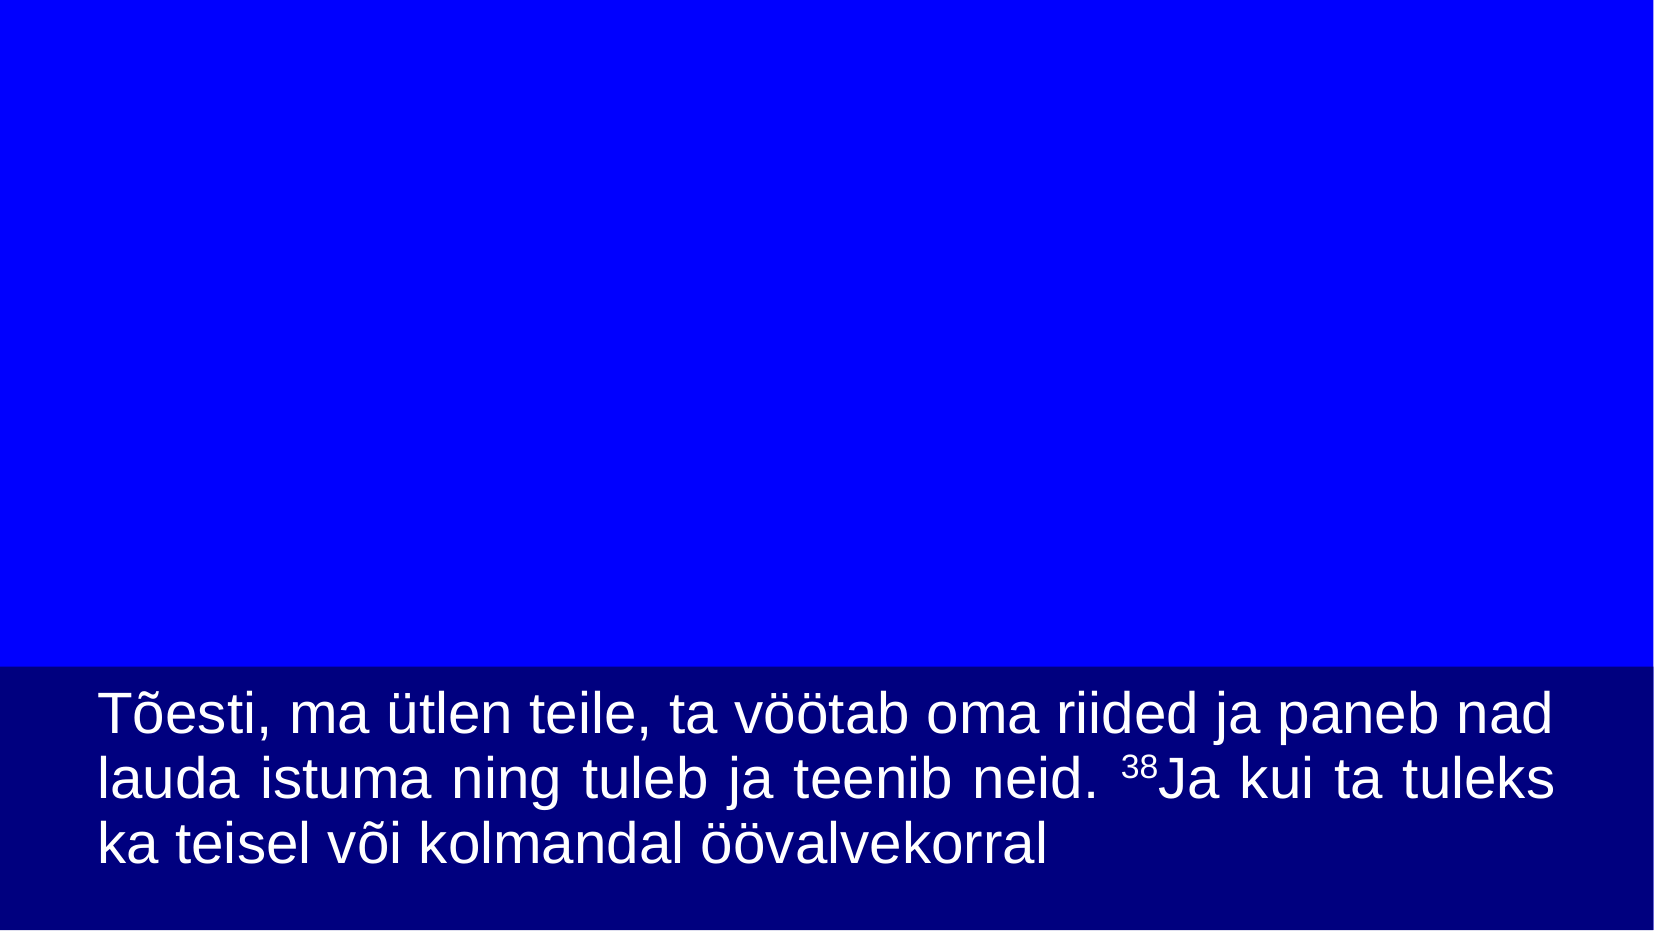

Tõesti, ma ütlen teile, ta vöötab oma riided ja paneb nad lauda istuma ning tuleb ja teenib neid. 38Ja kui ta tuleks ka teisel või kolmandal öövalvekorral